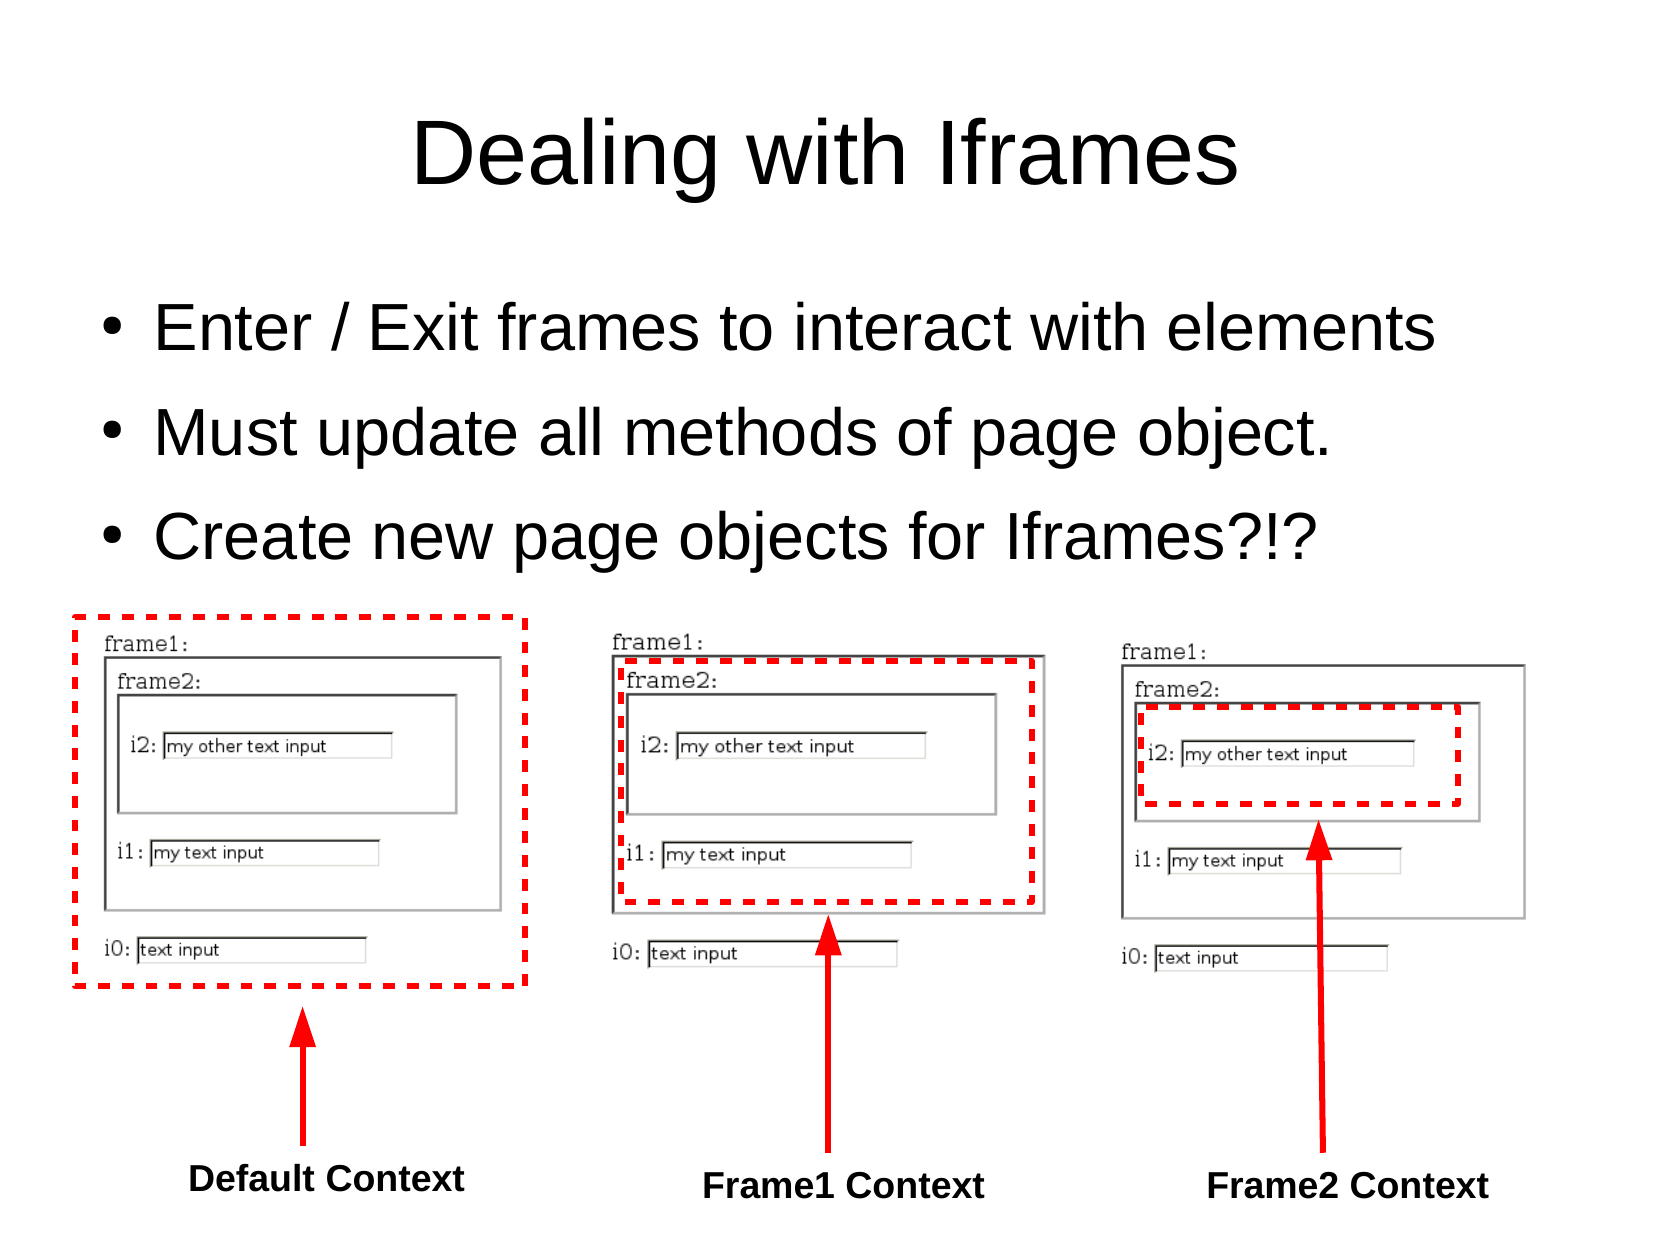

# Dealing with Iframes
Enter / Exit frames to interact with elements
Must update all methods of page object.
Create new page objects for Iframes?!?
Default Context
Frame2 Context
Frame1 Context